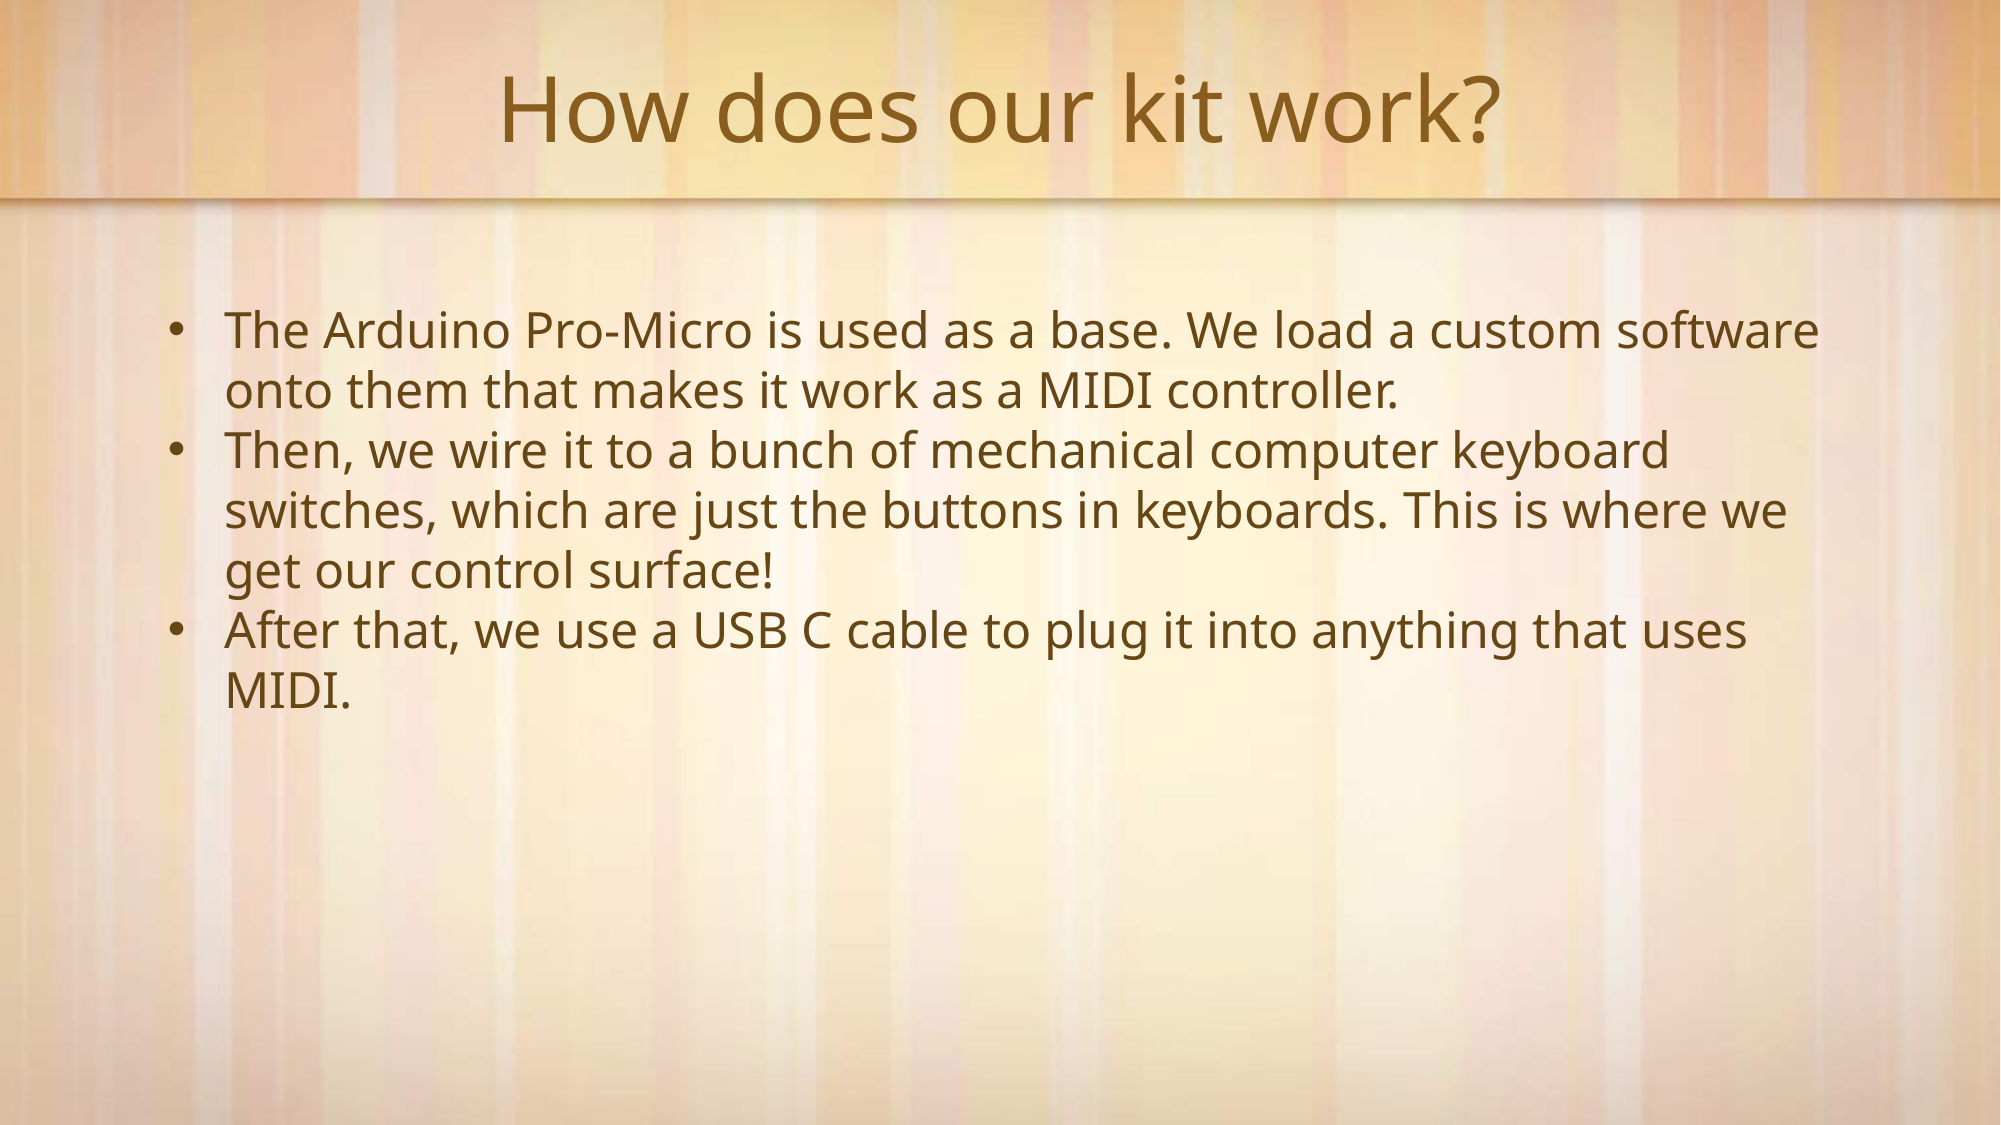

How does our kit work?
# The Arduino Pro-Micro is used as a base. We load a custom software onto them that makes it work as a MIDI controller.
Then, we wire it to a bunch of mechanical computer keyboard switches, which are just the buttons in keyboards. This is where we get our control surface!
After that, we use a USB C cable to plug it into anything that uses MIDI.